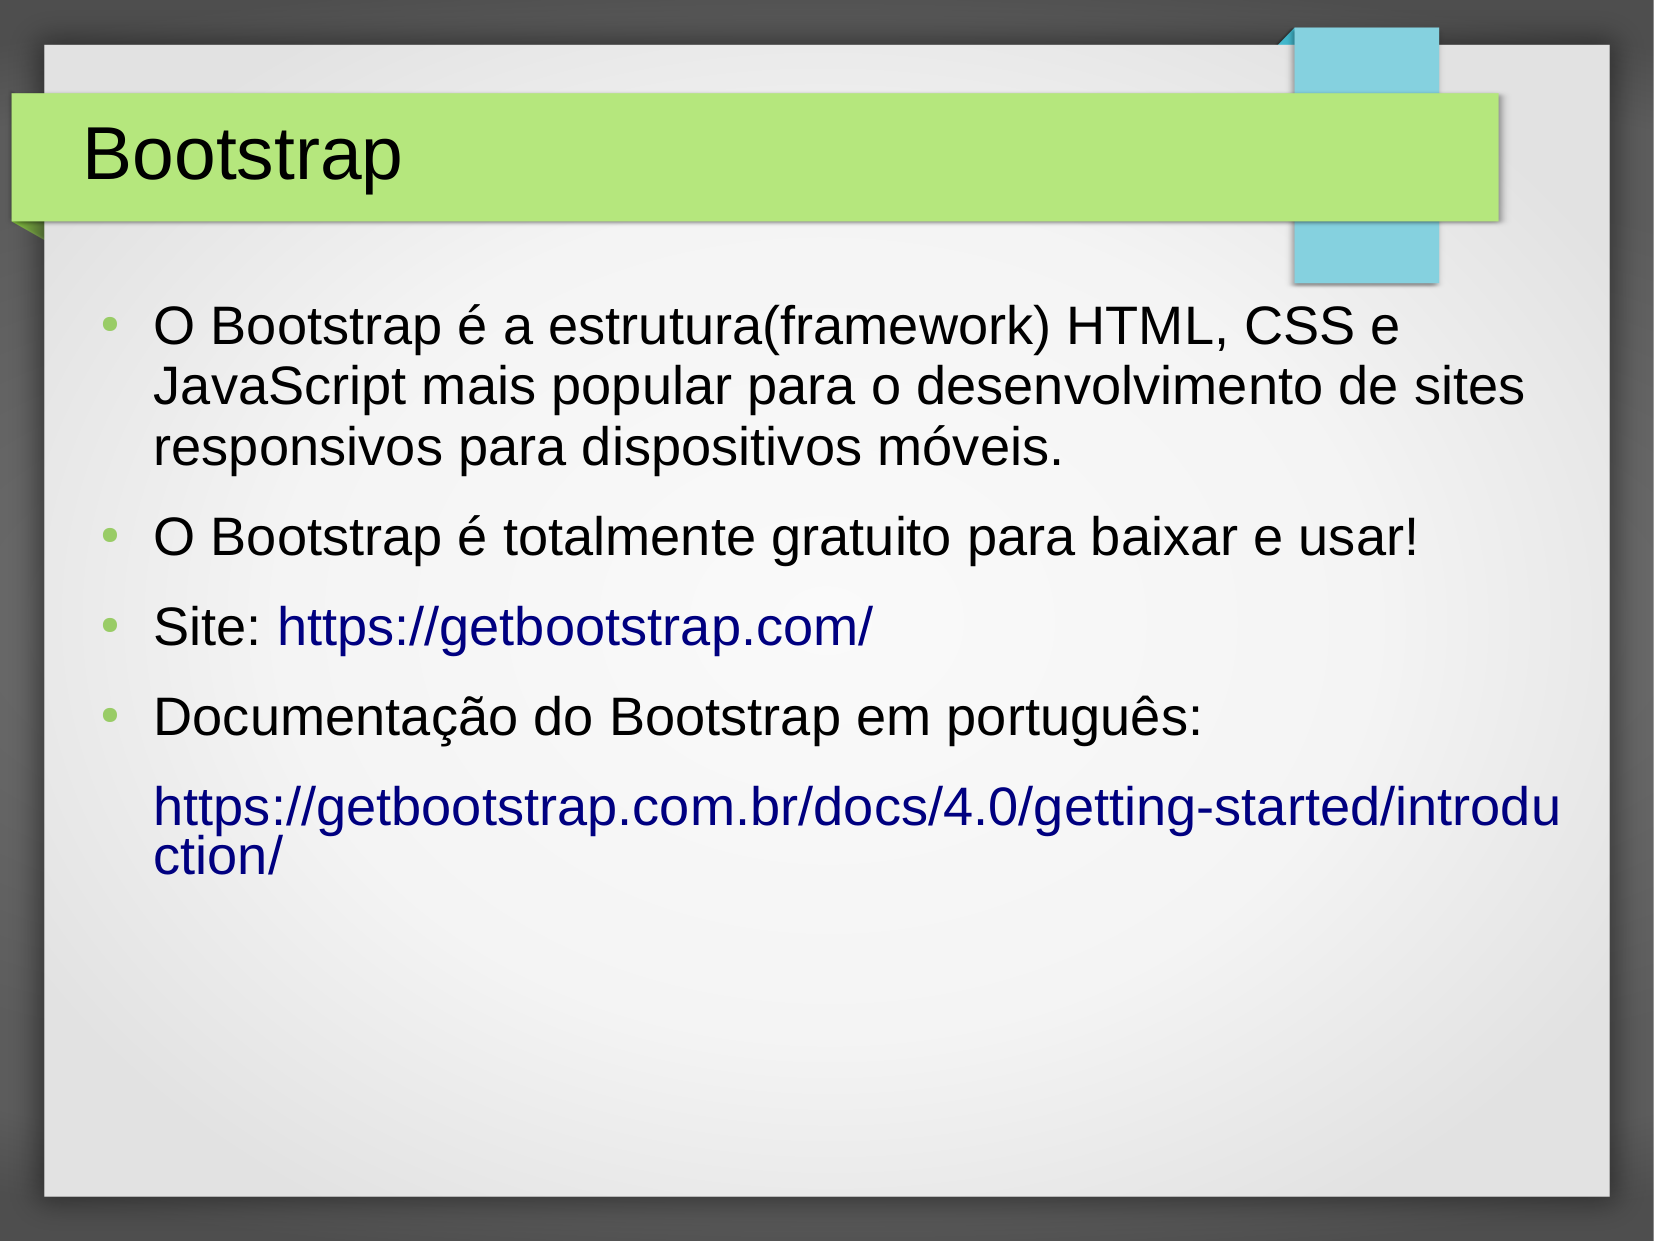

# Bootstrap
O Bootstrap é a estrutura(framework) HTML, CSS e JavaScript mais popular para o desenvolvimento de sites responsivos para dispositivos móveis.
O Bootstrap é totalmente gratuito para baixar e usar!
Site: https://getbootstrap.com/
Documentação do Bootstrap em português:
https://getbootstrap.com.br/docs/4.0/getting-started/introduction/